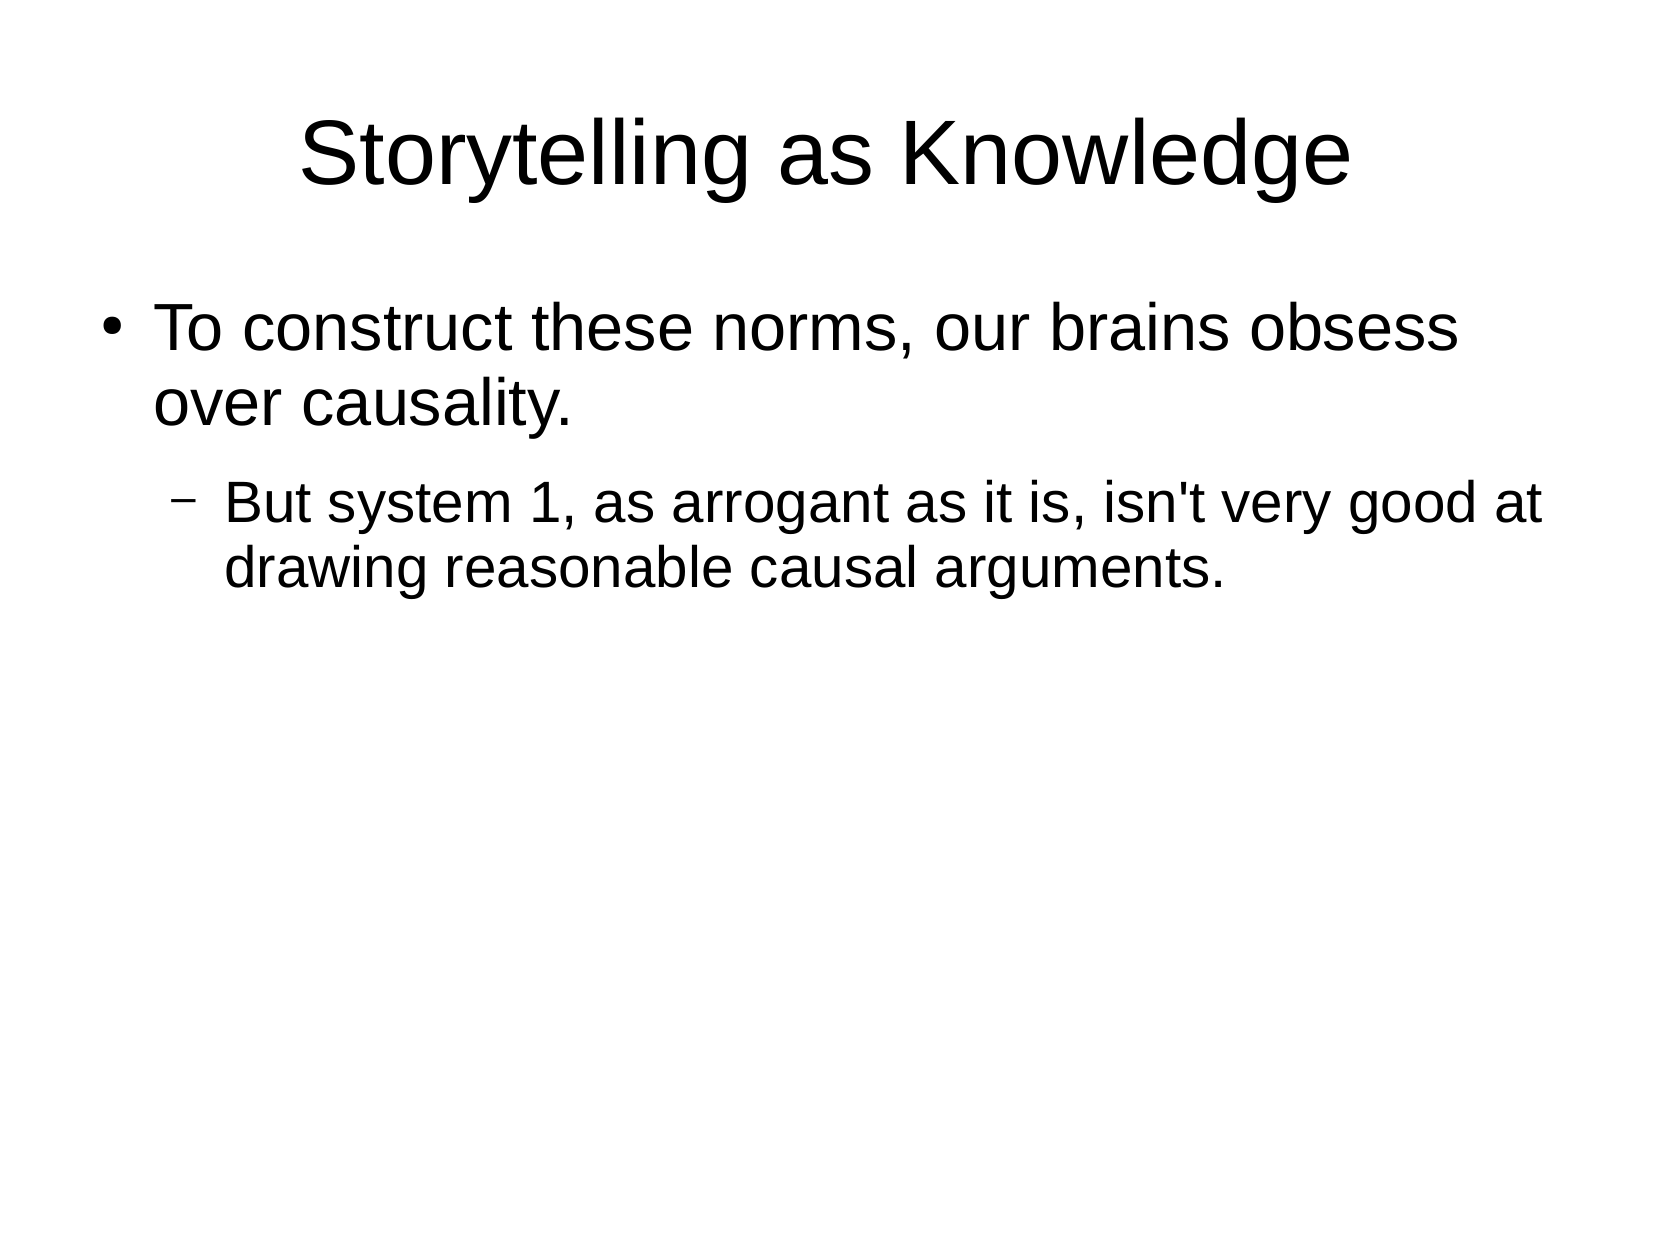

# Storytelling as Knowledge
To construct these norms, our brains obsess over causality.
But system 1, as arrogant as it is, isn't very good at drawing reasonable causal arguments.